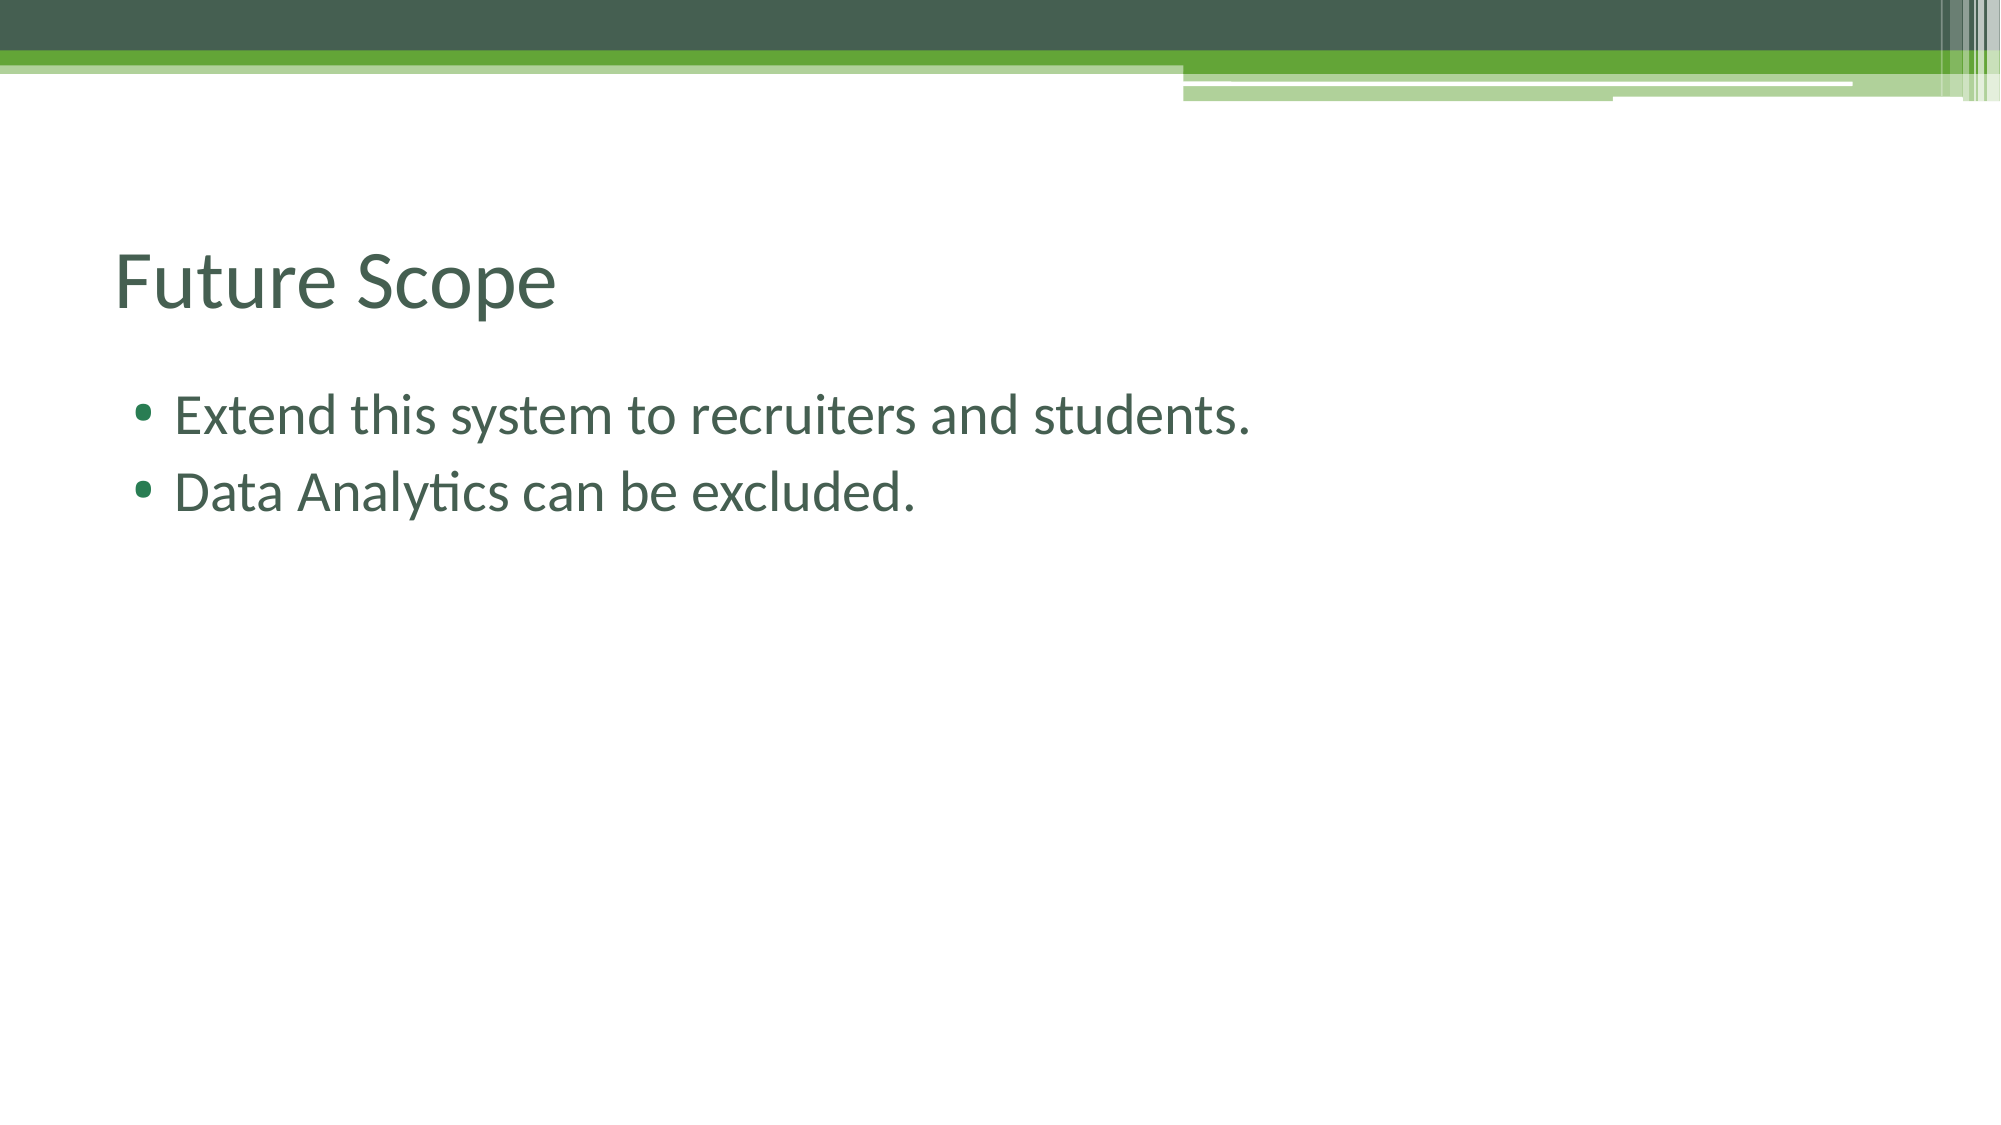

# Future Scope
Extend this system to recruiters and students.
Data Analytics can be excluded.